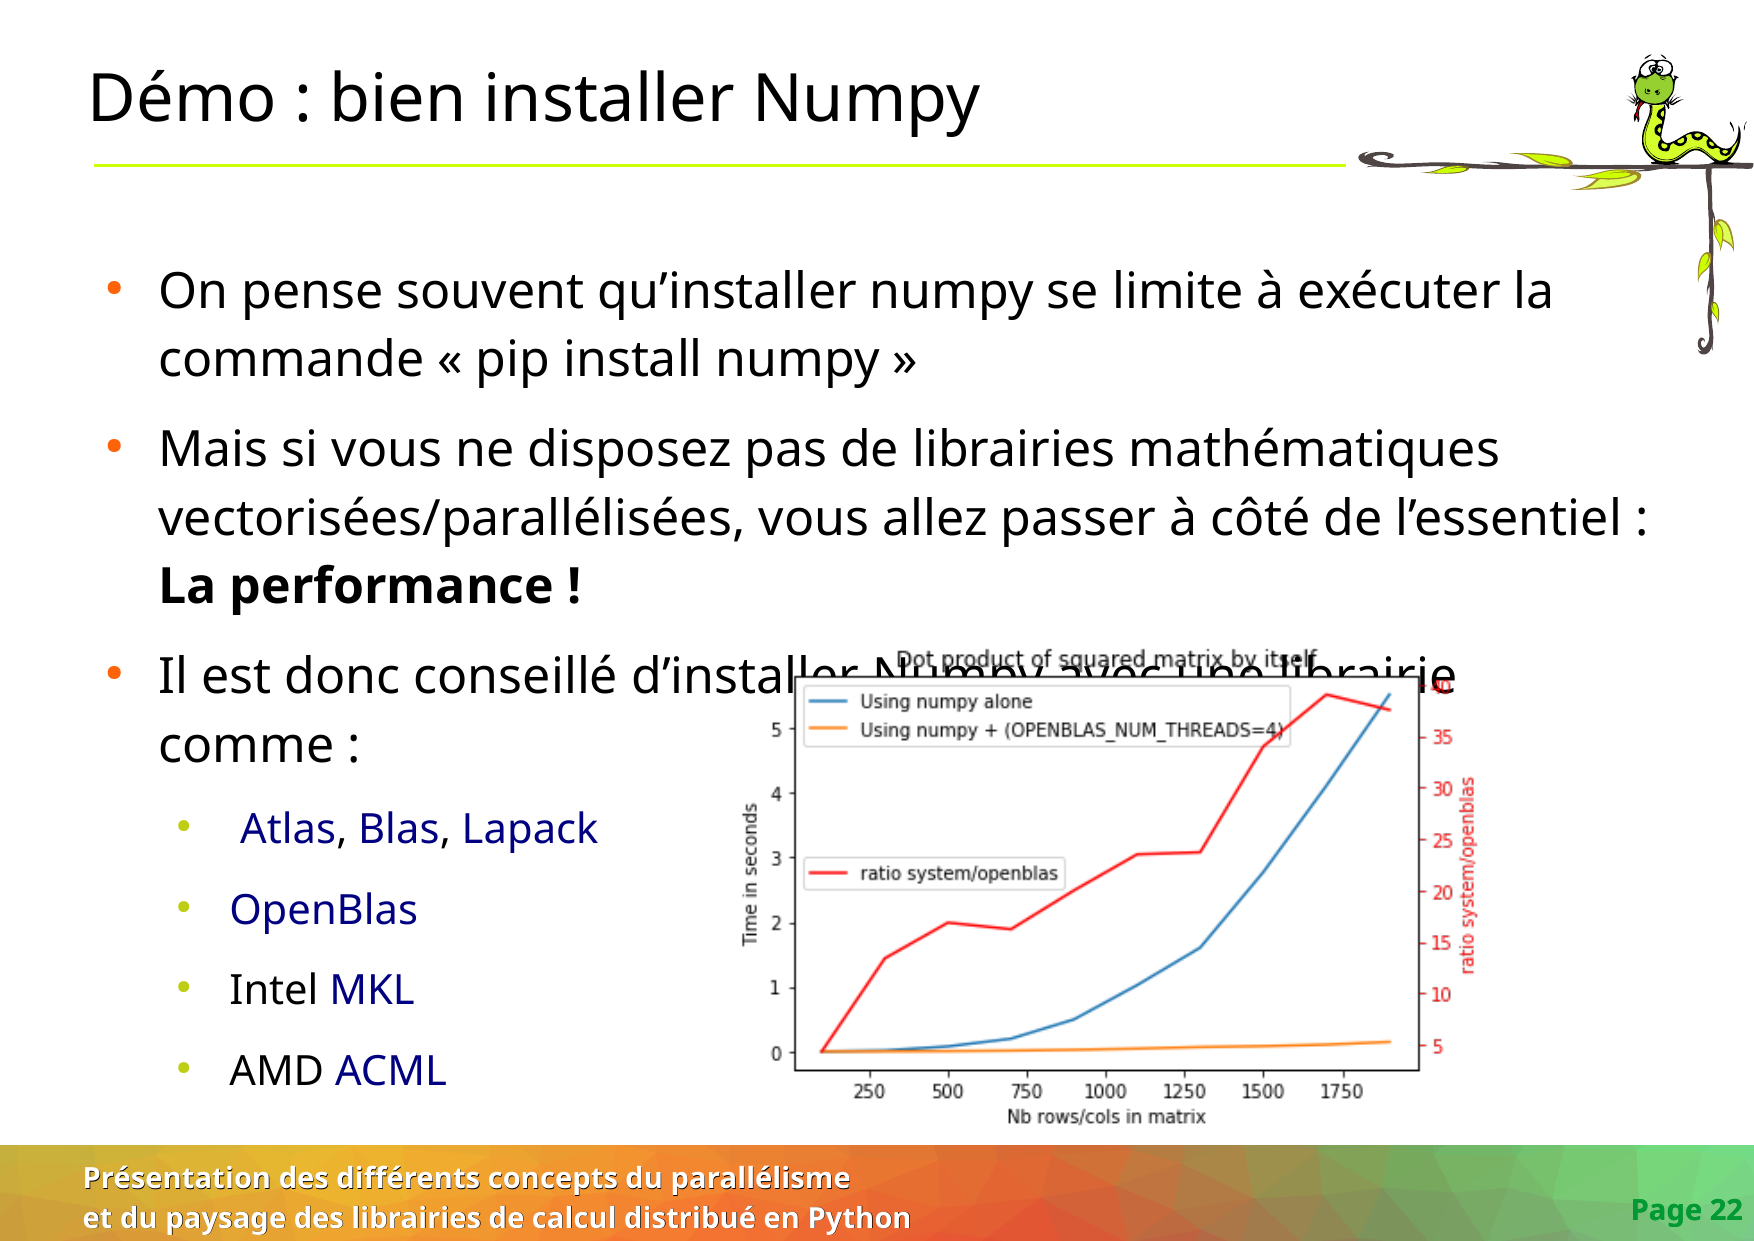

# Démo : bien installer Numpy
On pense souvent qu’installer numpy se limite à exécuter la commande « pip install numpy »
Mais si vous ne disposez pas de librairies mathématiques vectorisées/parallélisées, vous allez passer à côté de l’essentiel :
La performance !
Il est donc conseillé d’installer Numpy avec une librairie comme :
 Atlas, Blas, Lapack
OpenBlas
Intel MKL
AMD ACML
22